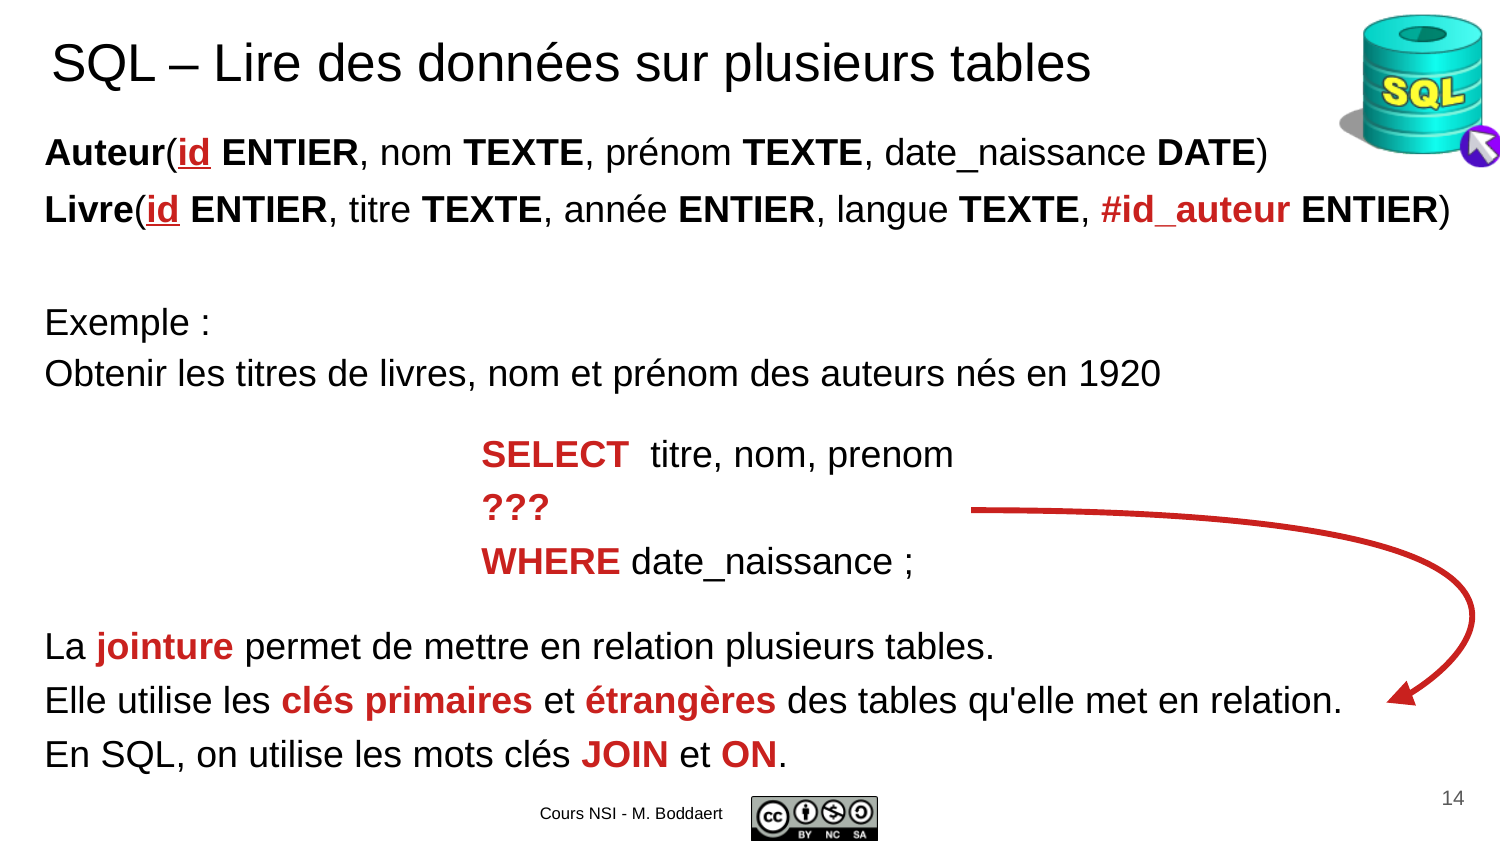

# SQL – Lire des données sur plusieurs tables
Auteur(id ENTIER, nom TEXTE, prénom TEXTE, date_naissance DATE)
Livre(id ENTIER, titre TEXTE, année ENTIER, langue TEXTE, #id_auteur ENTIER)
Exemple :
Obtenir les titres de livres, nom et prénom des auteurs nés en 1920
SELECT titre, nom, prenom
???
WHERE date_naissance ;
La jointure permet de mettre en relation plusieurs tables.
Elle utilise les clés primaires et étrangères des tables qu'elle met en relation.
En SQL, on utilise les mots clés JOIN et ON.